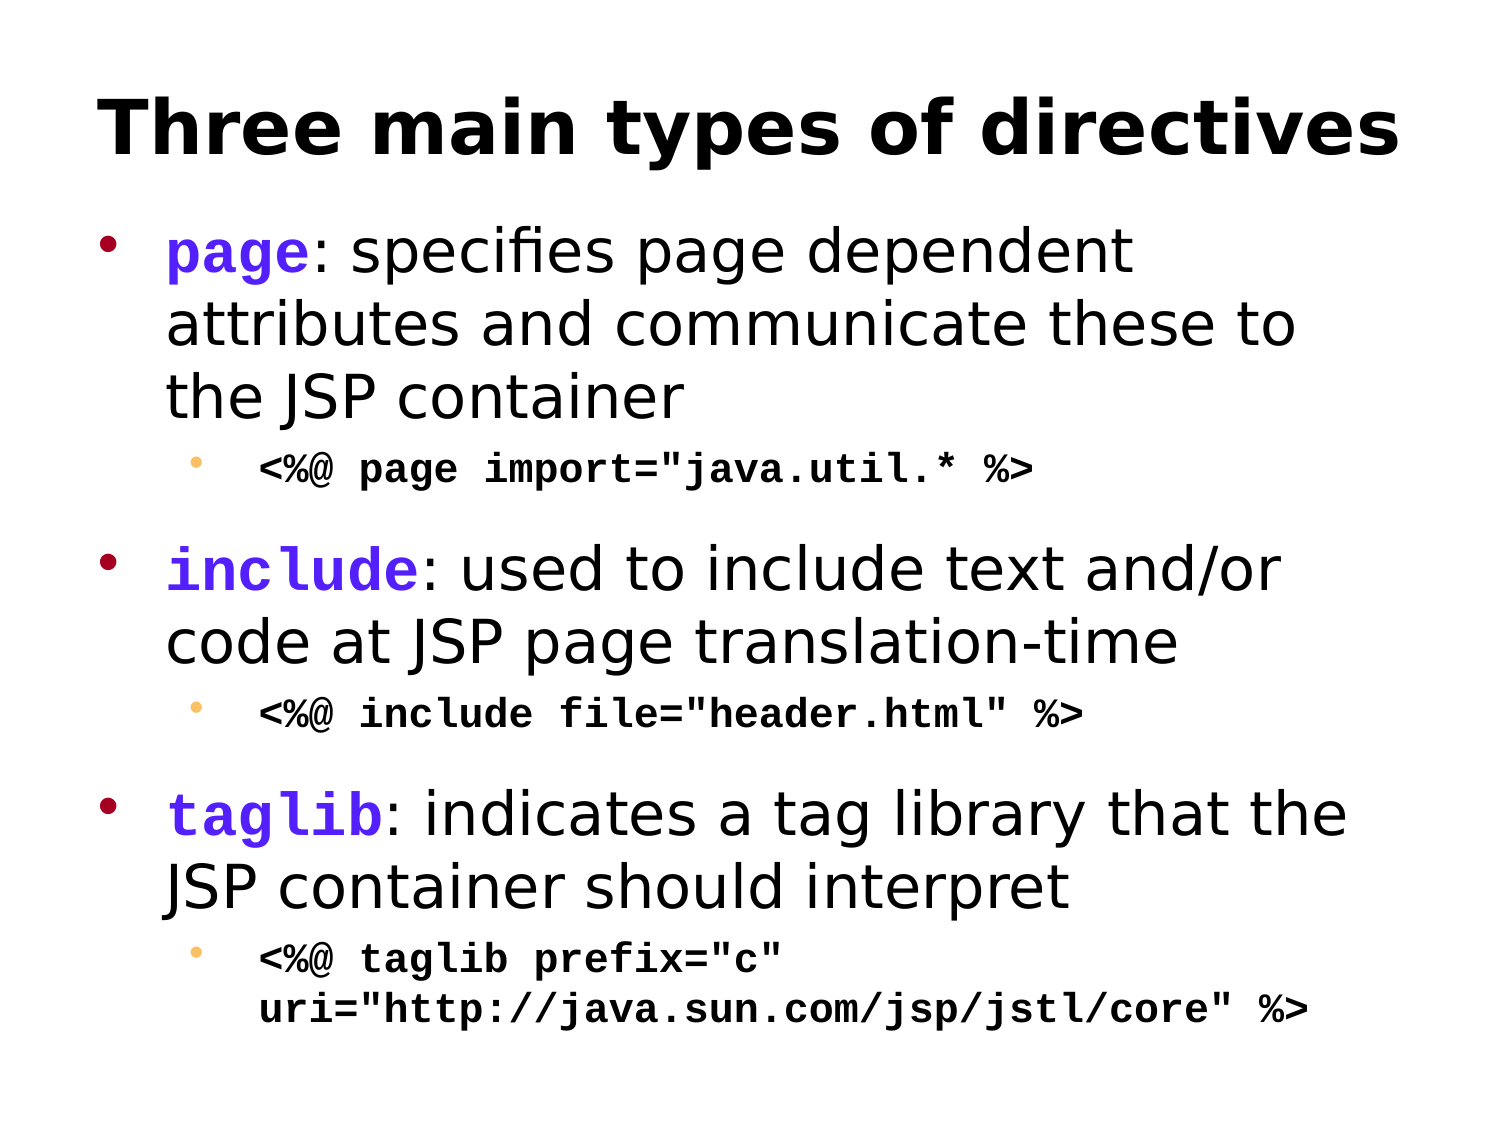

# Three main types of directives
page: specifies page dependent attributes and communicate these to the JSP container
<%@ page import="java.util.* %>
include: used to include text and/or code at JSP page translation-time
<%@ include file="header.html" %>
taglib: indicates a tag library that the JSP container should interpret
<%@ taglib prefix="c" uri="http://java.sun.com/jsp/jstl/core" %>